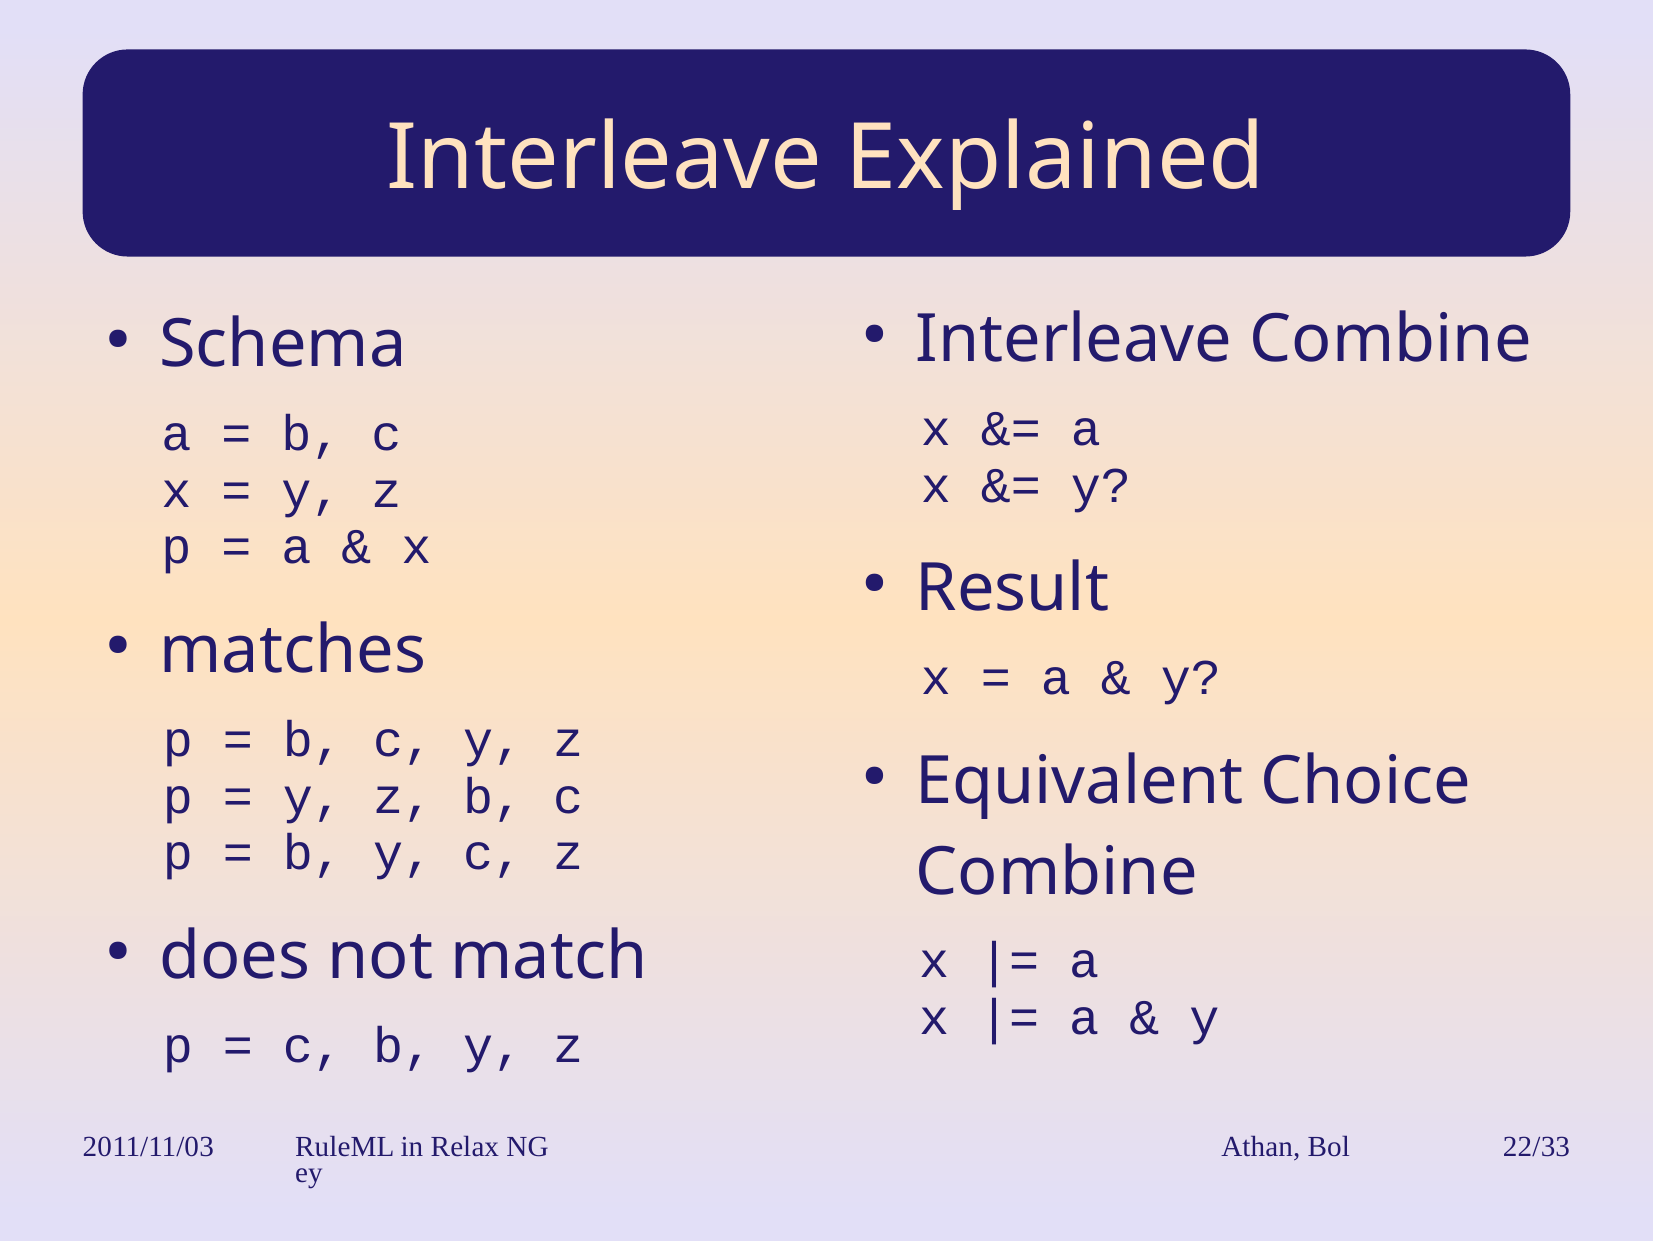

# Interleave Explained
Interleave Combine
x &= a
x &= y?
Result
x = a & y?
Equivalent Choice Combine
x |= a
x |= a & y
Schema
a = b, c
x = y, z
p = a & x
matches
p = b, c, y, z
p = y, z, b, c
p = b, y, c, z
does not match
p = c, b, y, z
2011/11/03
RuleML in Relax NG Athan, Boley
22